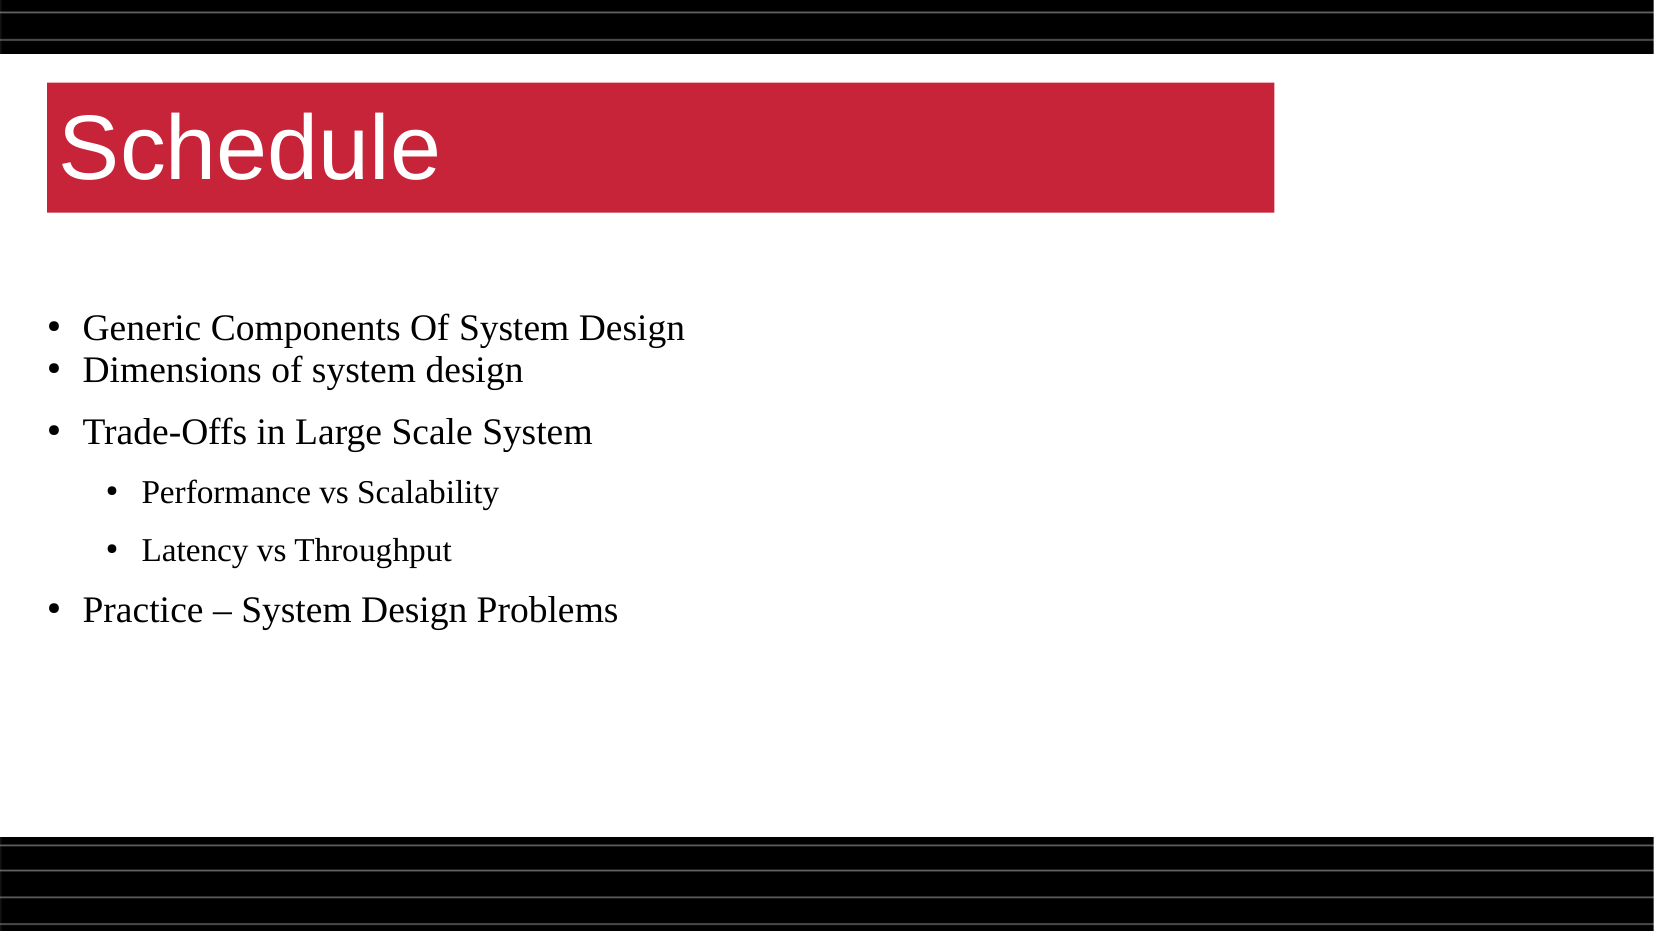

# Schedule
Generic Components Of System Design
Dimensions of system design
Trade-Offs in Large Scale System
Performance vs Scalability
Latency vs Throughput
Practice – System Design Problems